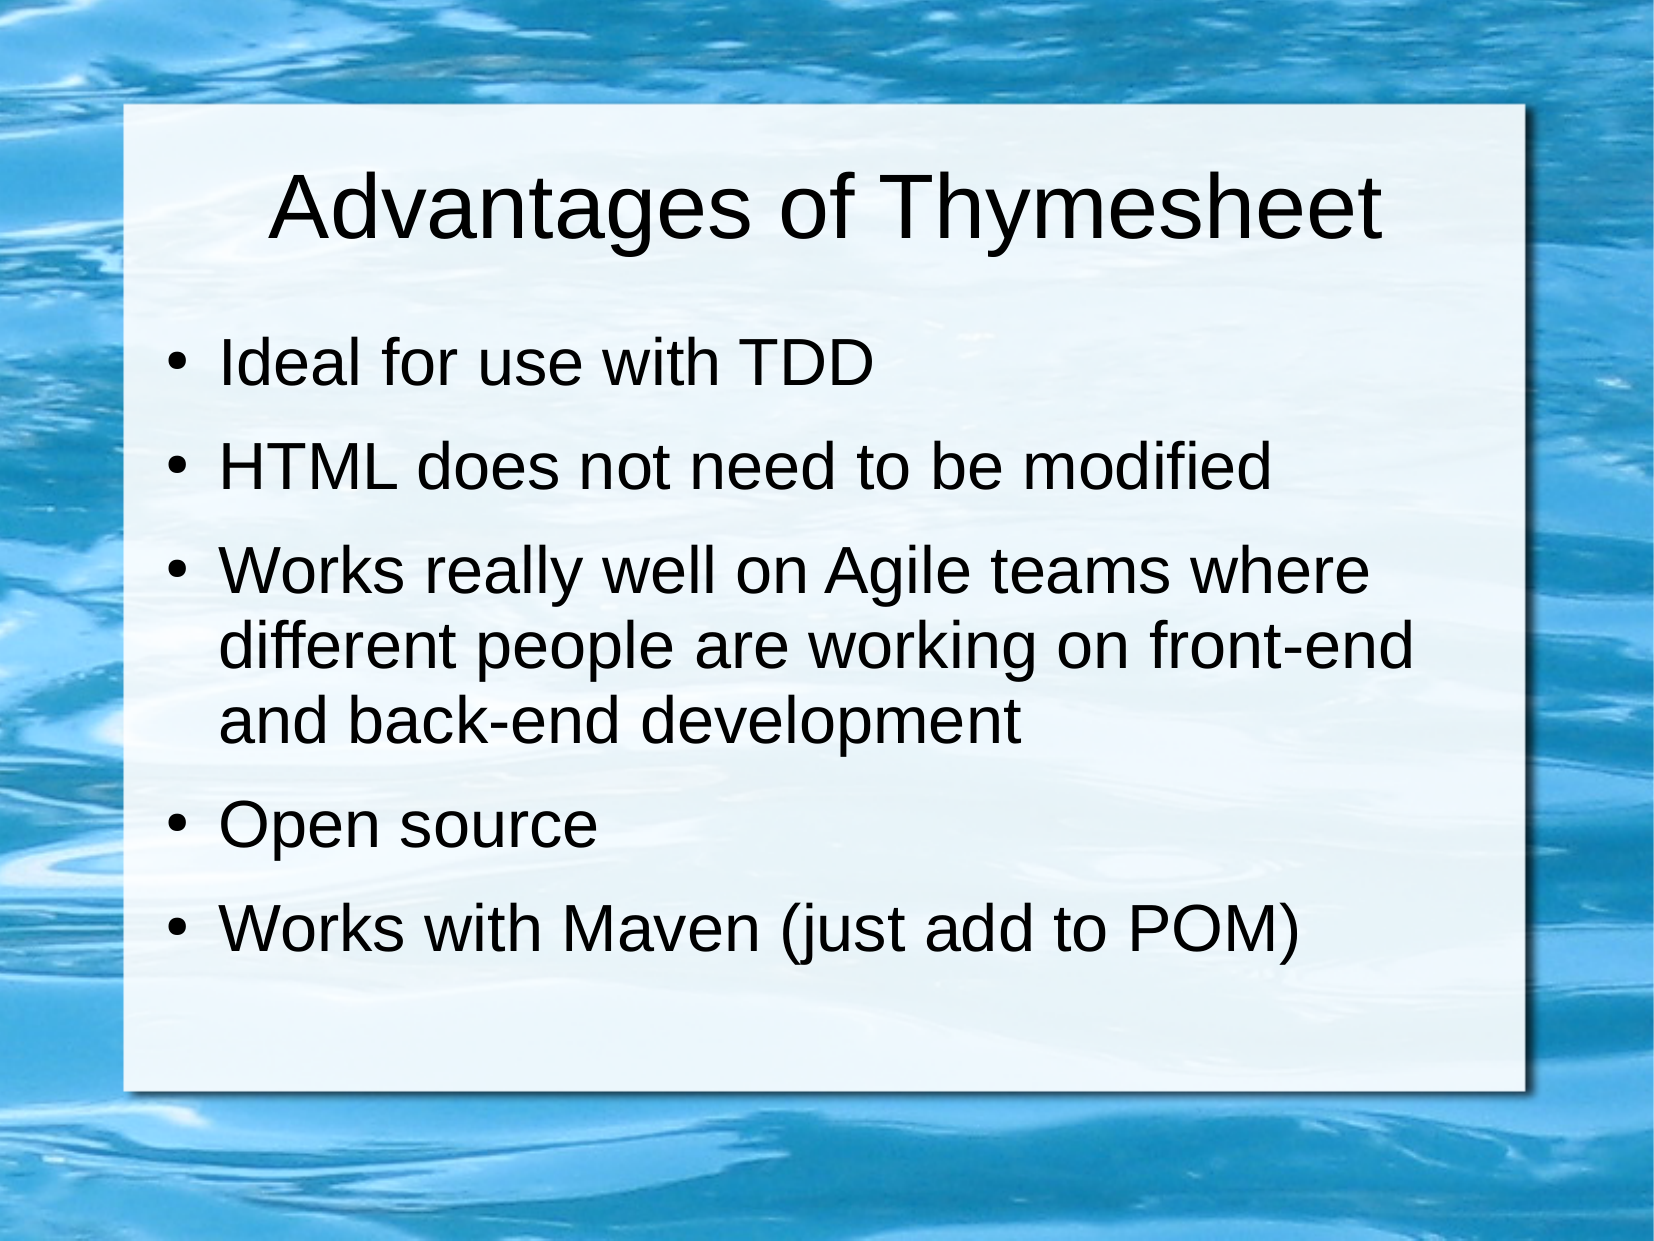

# Advantages of Thymesheet
Ideal for use with TDD
HTML does not need to be modified
Works really well on Agile teams where different people are working on front-end and back-end development
Open source
Works with Maven (just add to POM)